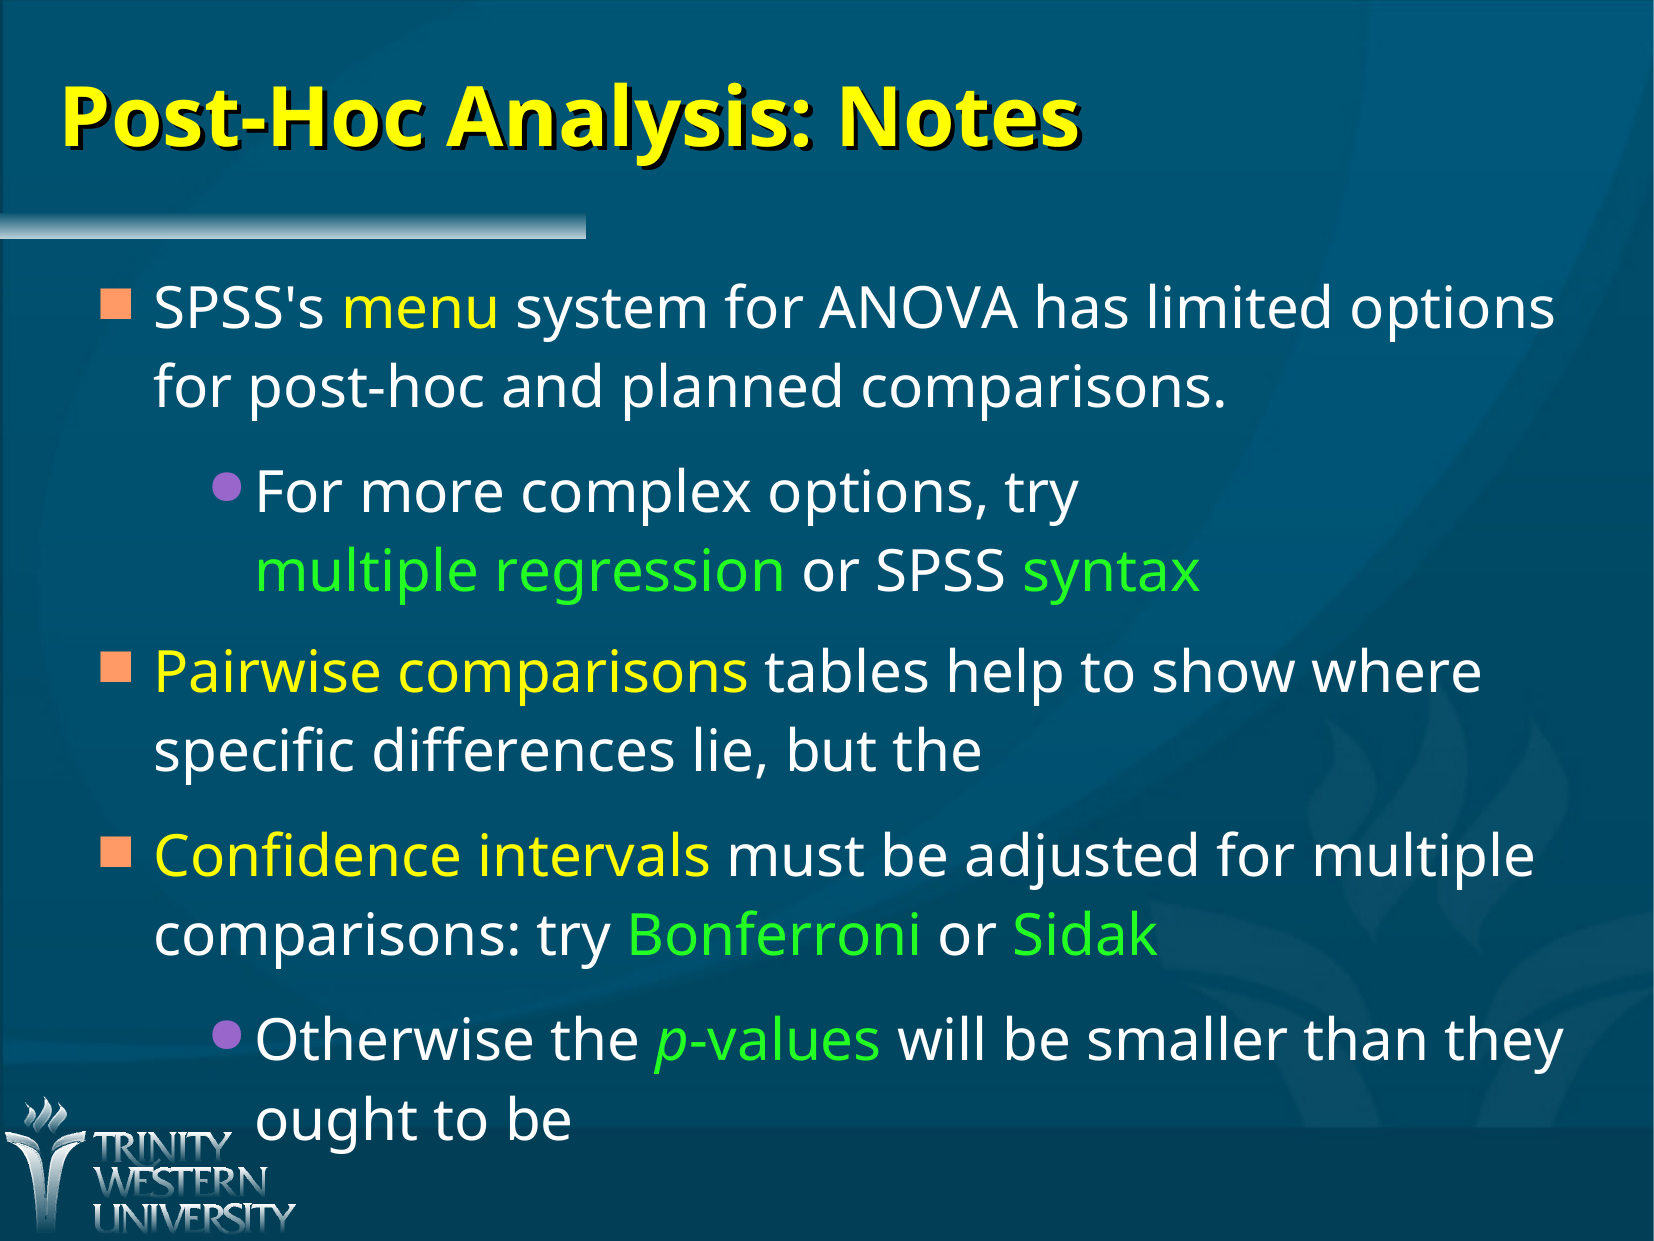

# Post-Hoc Analysis: Notes
SPSS's menu system for ANOVA has limited options for post-hoc and planned comparisons.
For more complex options, try
multiple regression or SPSS syntax
Pairwise comparisons tables help to show where specific differences lie, but the
Confidence intervals must be adjusted for multiple comparisons: try Bonferroni or Sidak
Otherwise the p-values will be smaller than they ought to be